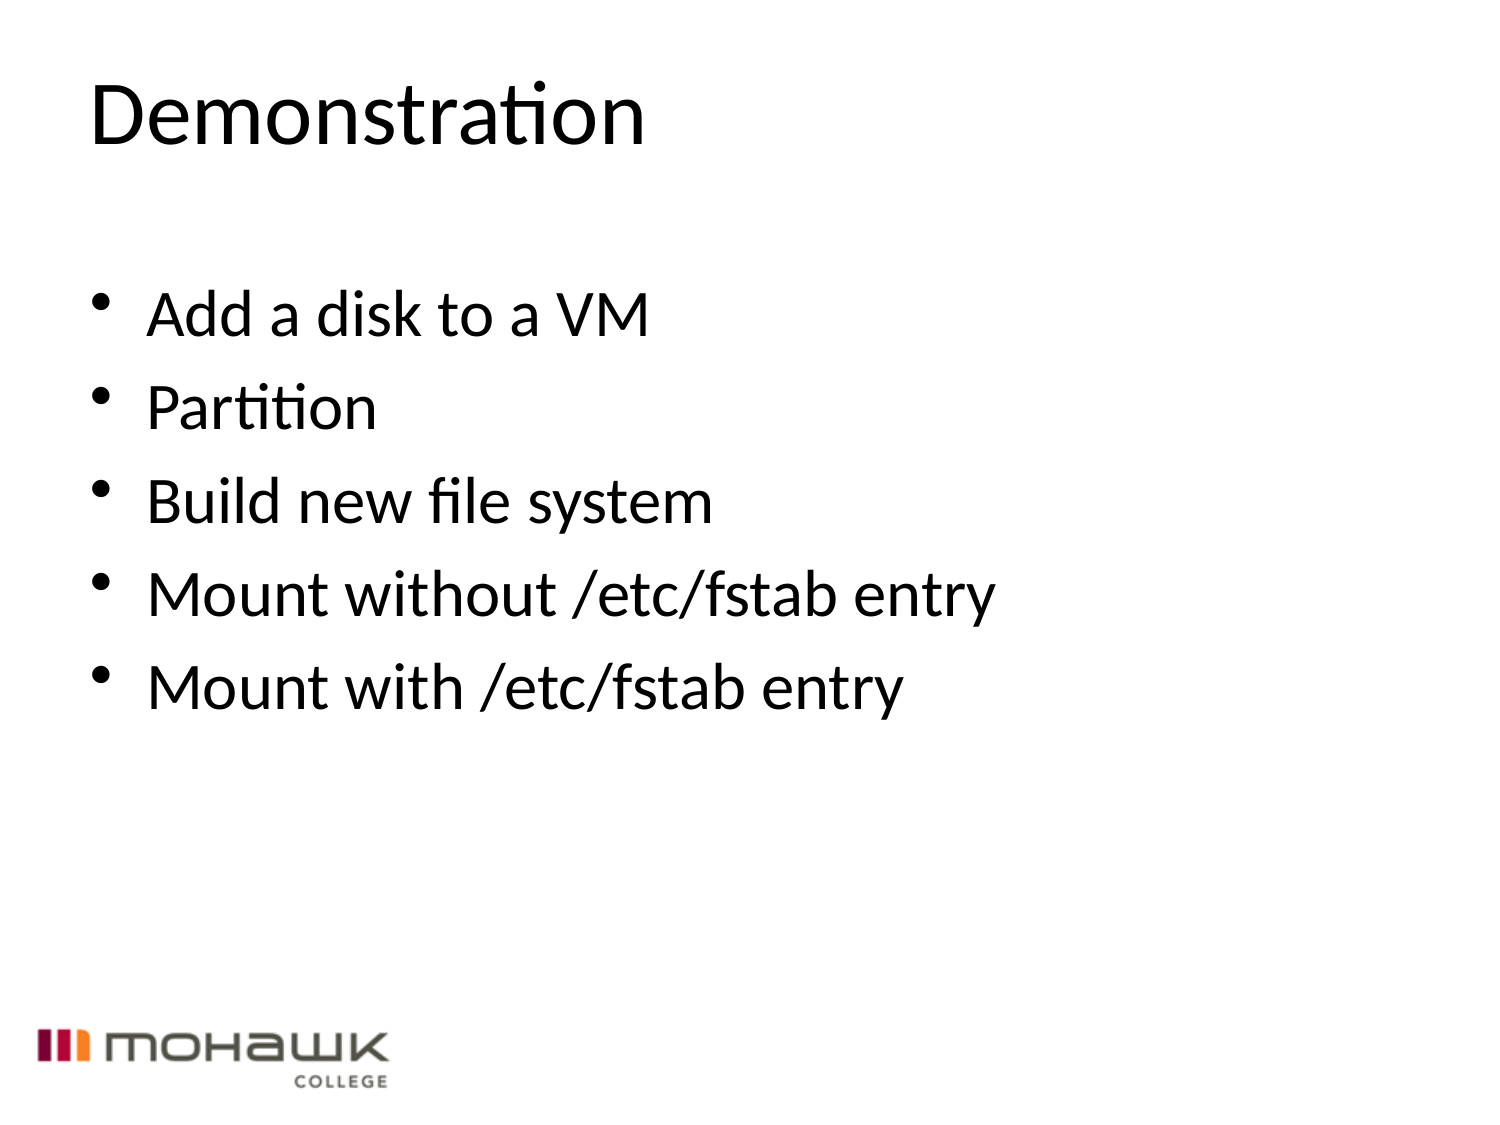

# Demonstration
Add a disk to a VM
Partition
Build new file system
Mount without /etc/fstab entry
Mount with /etc/fstab entry